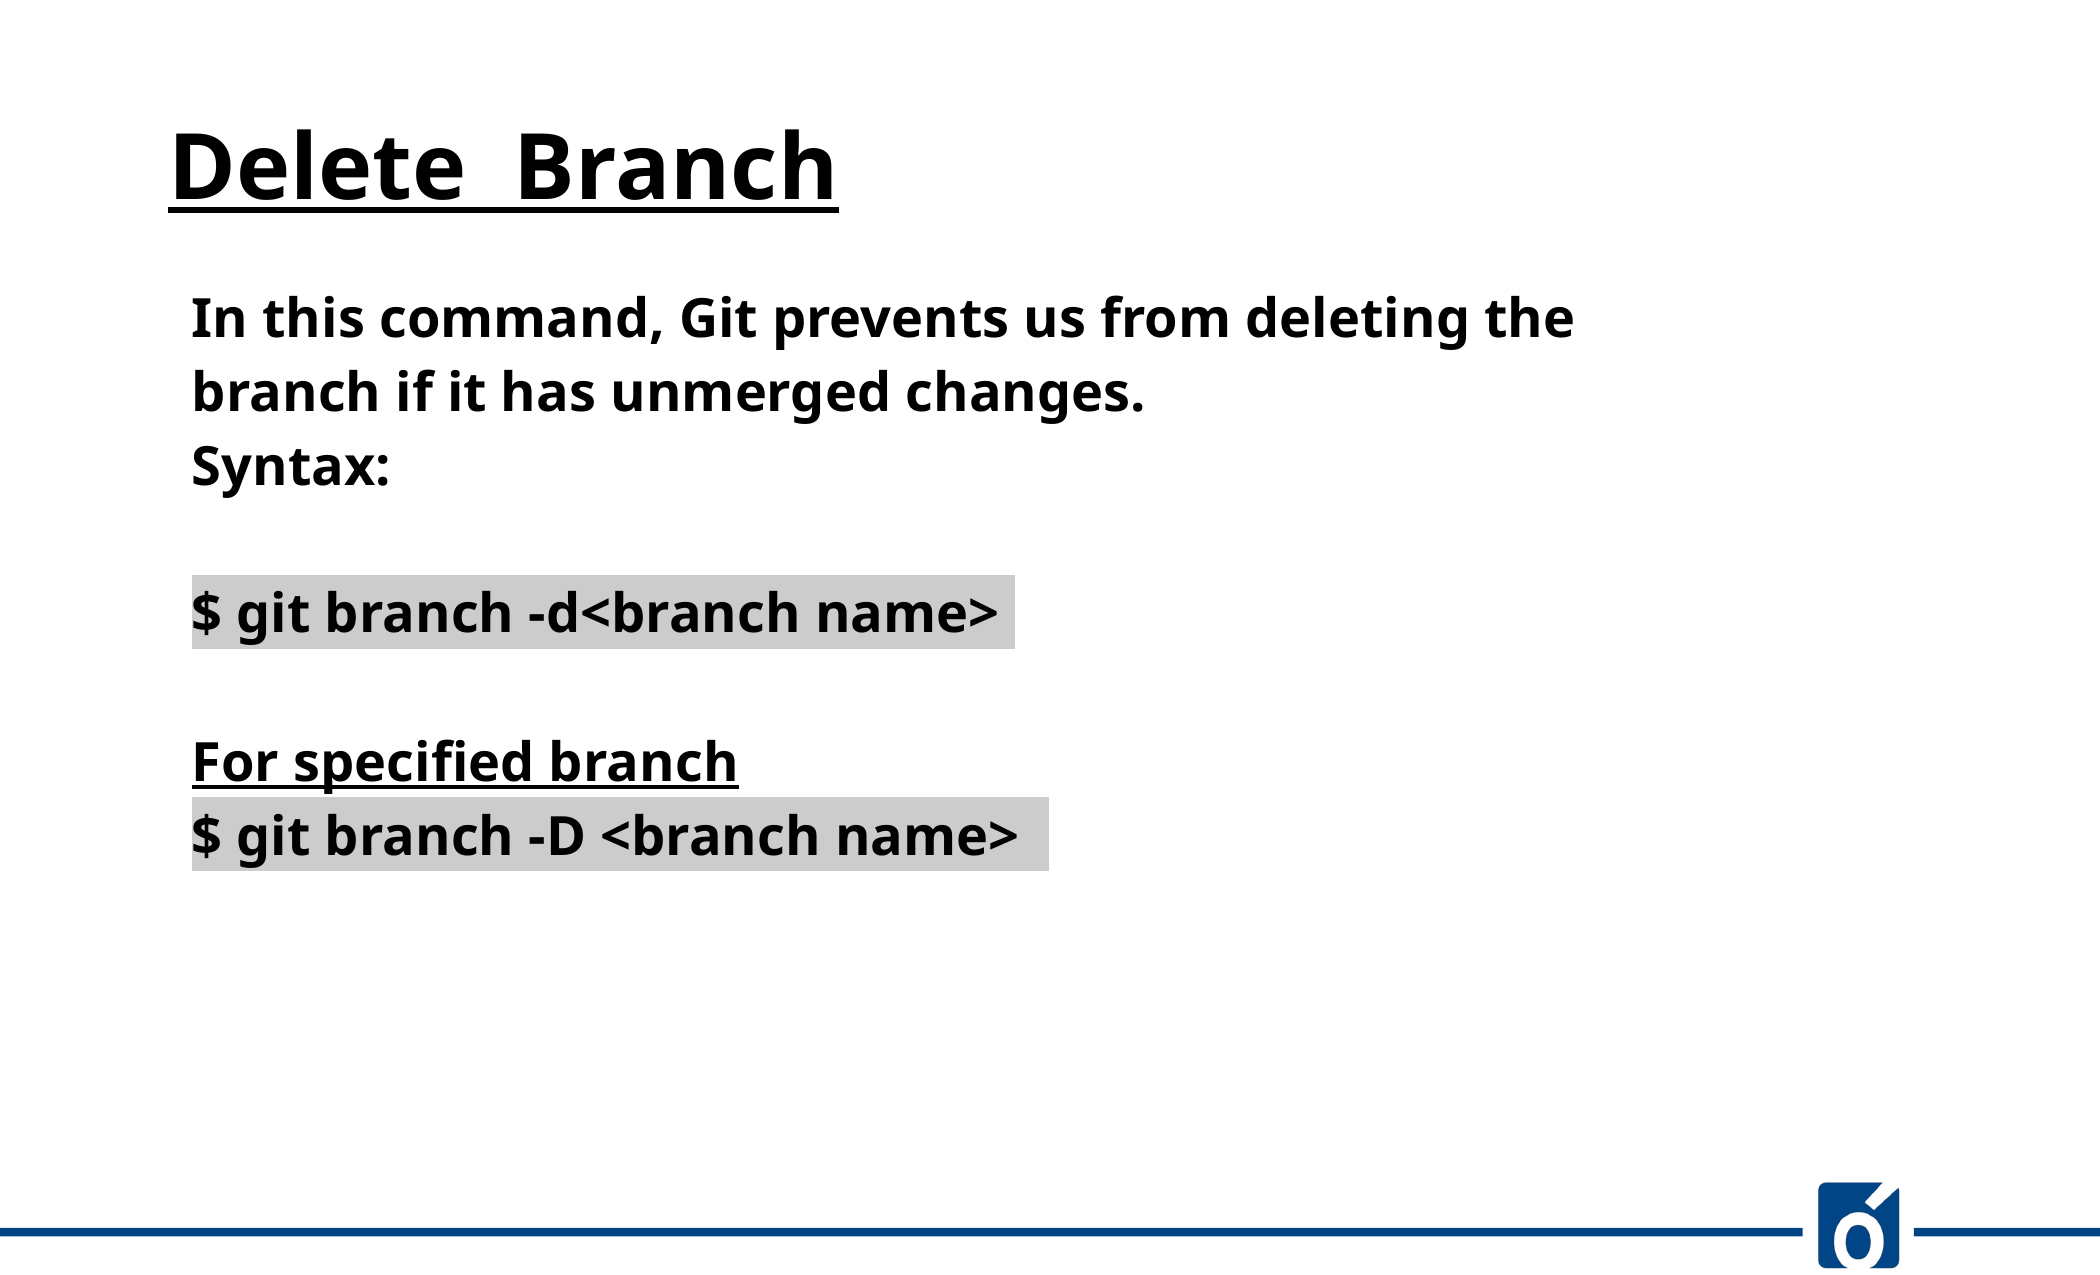

Delete Branch
In this command, Git prevents us from deleting the branch if it has unmerged changes.
Syntax:
$ git branch -d<branch name>
For specified branch
$ git branch -D <branch name>